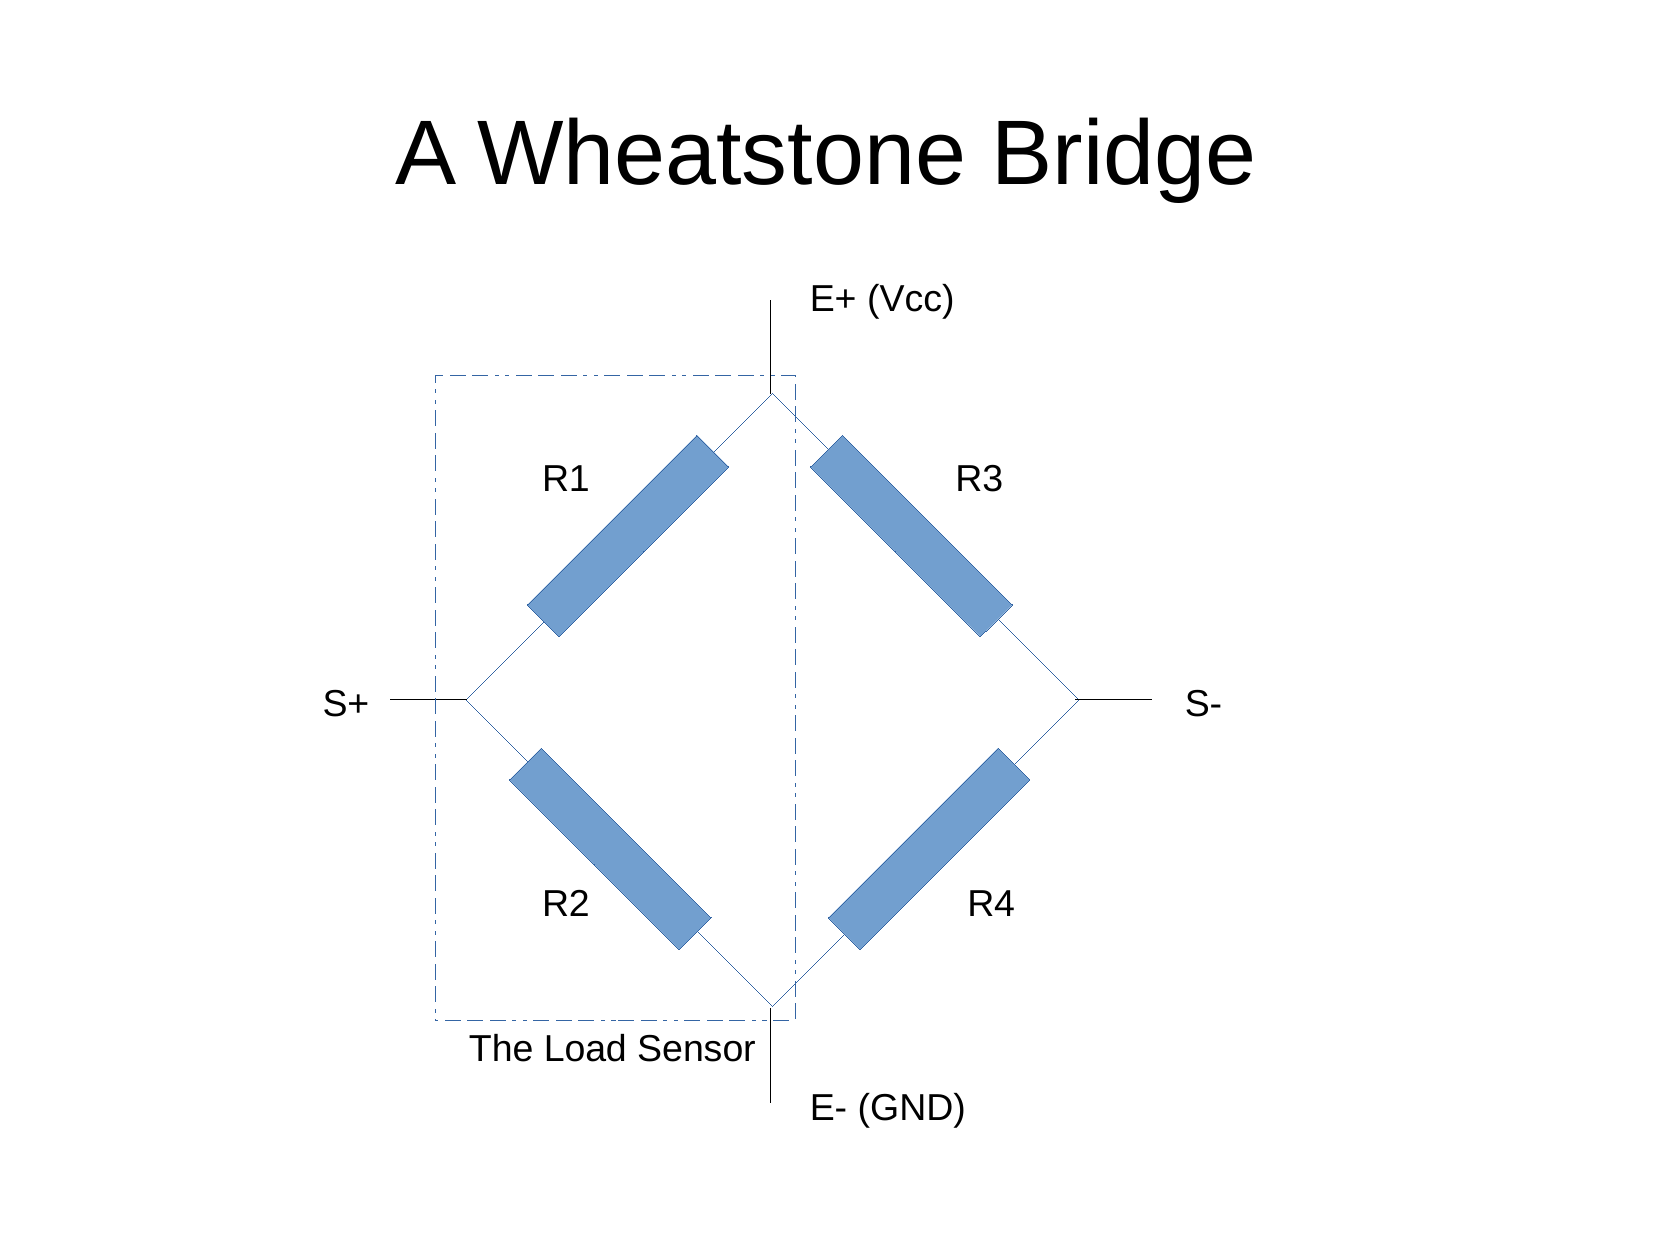

# A Wheatstone Bridge
E+ (Vcc)
R1
R3
S+
S-
R2
R4
The Load Sensor
E- (GND)